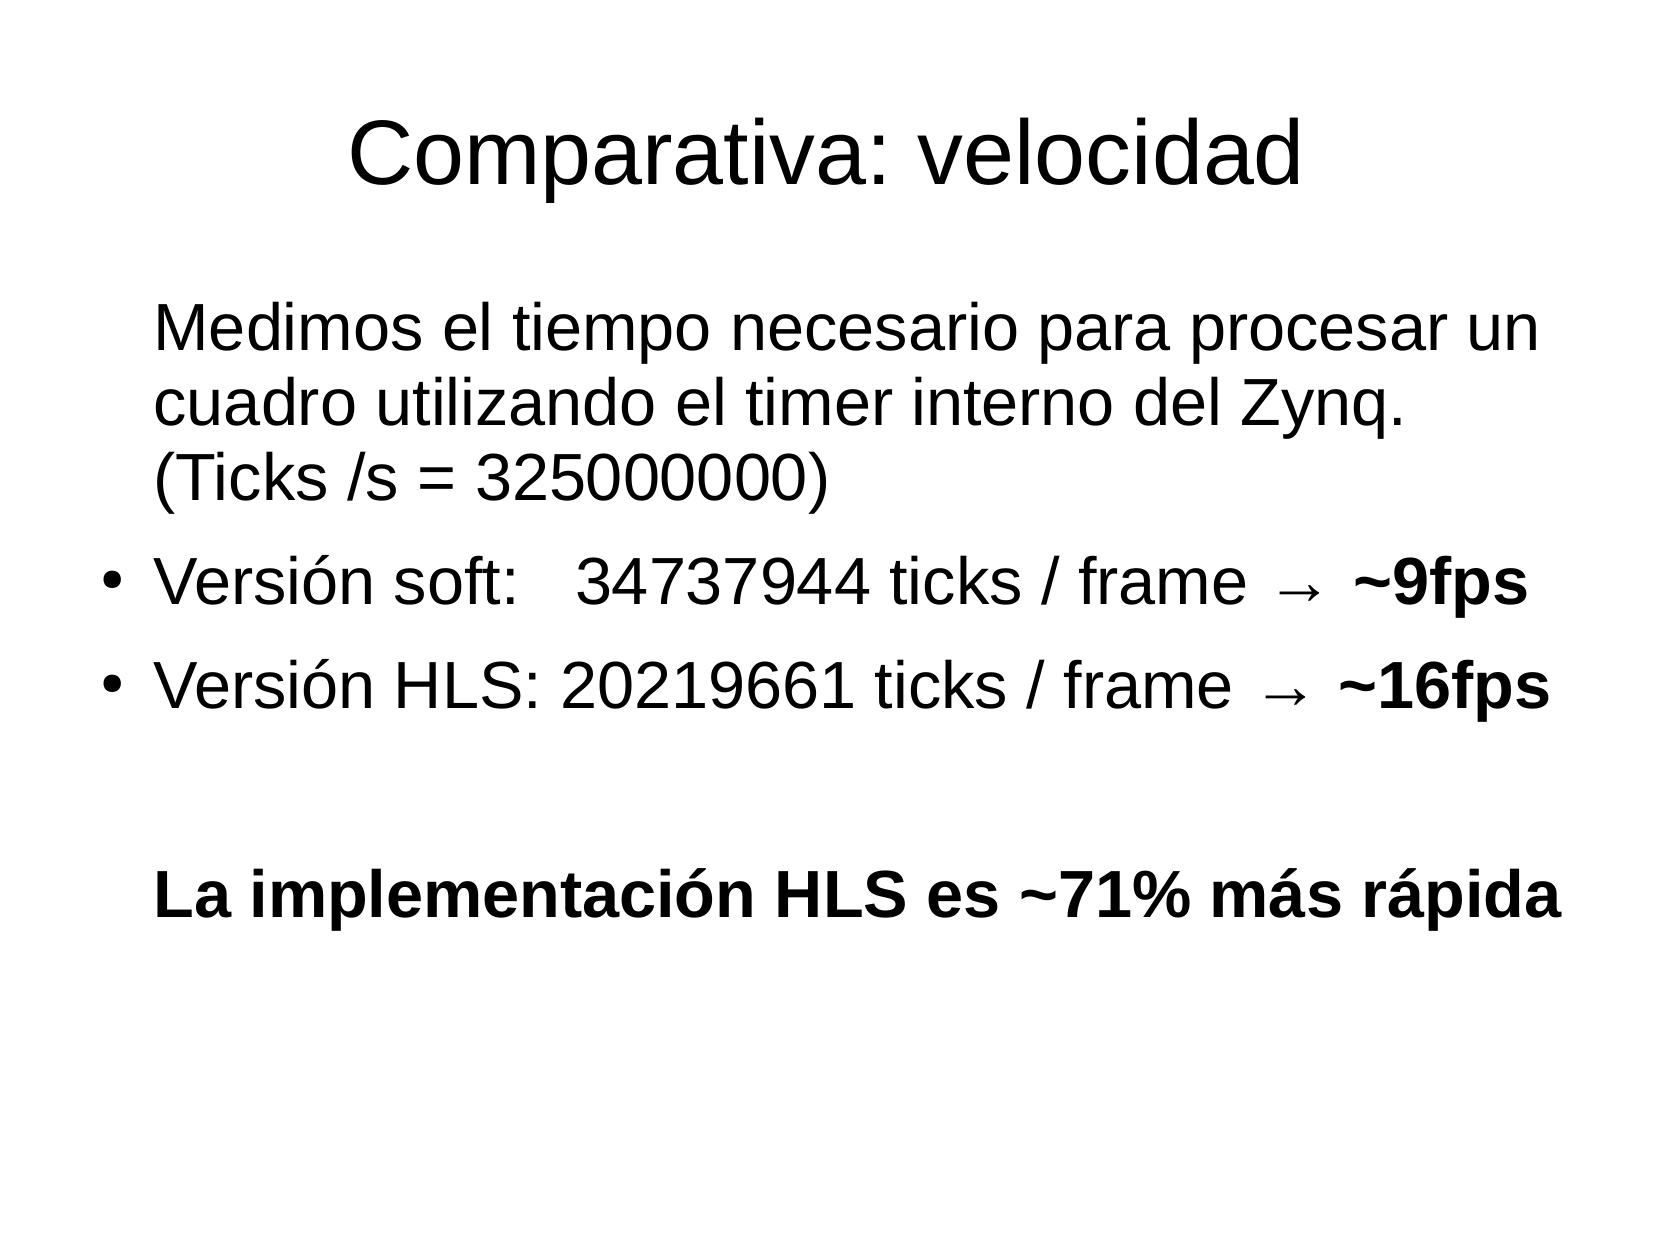

# Comparativa: velocidad
Medimos el tiempo necesario para procesar un cuadro utilizando el timer interno del Zynq. (Ticks /s = 325000000)
Versión soft: 34737944 ticks / frame → ~9fps
Versión HLS: 20219661 ticks / frame → ~16fps
La implementación HLS es ~71% más rápida